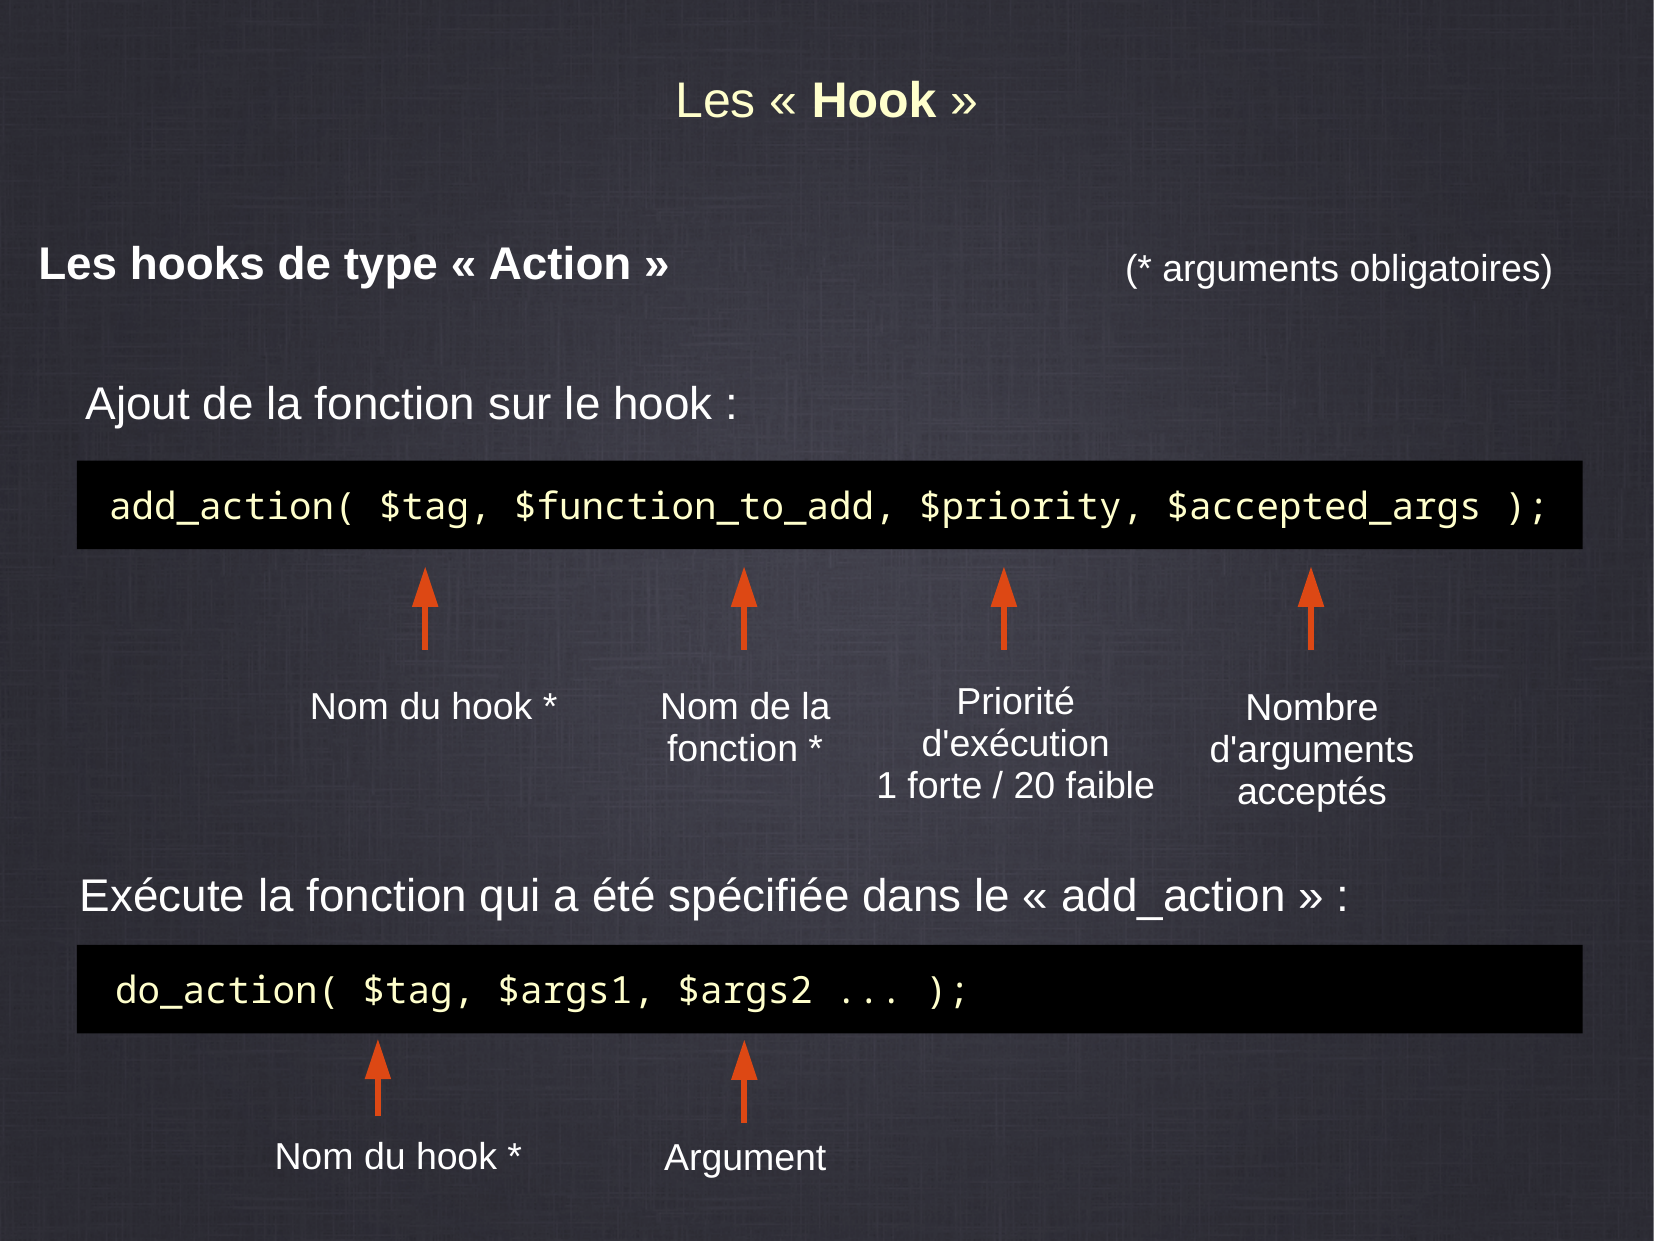

Les « Hook »
Les hooks de type « Action »
(* arguments obligatoires)
Ajout de la fonction sur le hook :
add_action( $tag, $function_to_add, $priority, $accepted_args );
Priorité d'exécution
1 forte / 20 faible
Nom du hook *
Nom de la fonction *
Nombre d'arguments
acceptés
Exécute la fonction qui a été spécifiée dans le « add_action » :
do_action( $tag, $args1, $args2 ... );
Nom du hook *
Argument